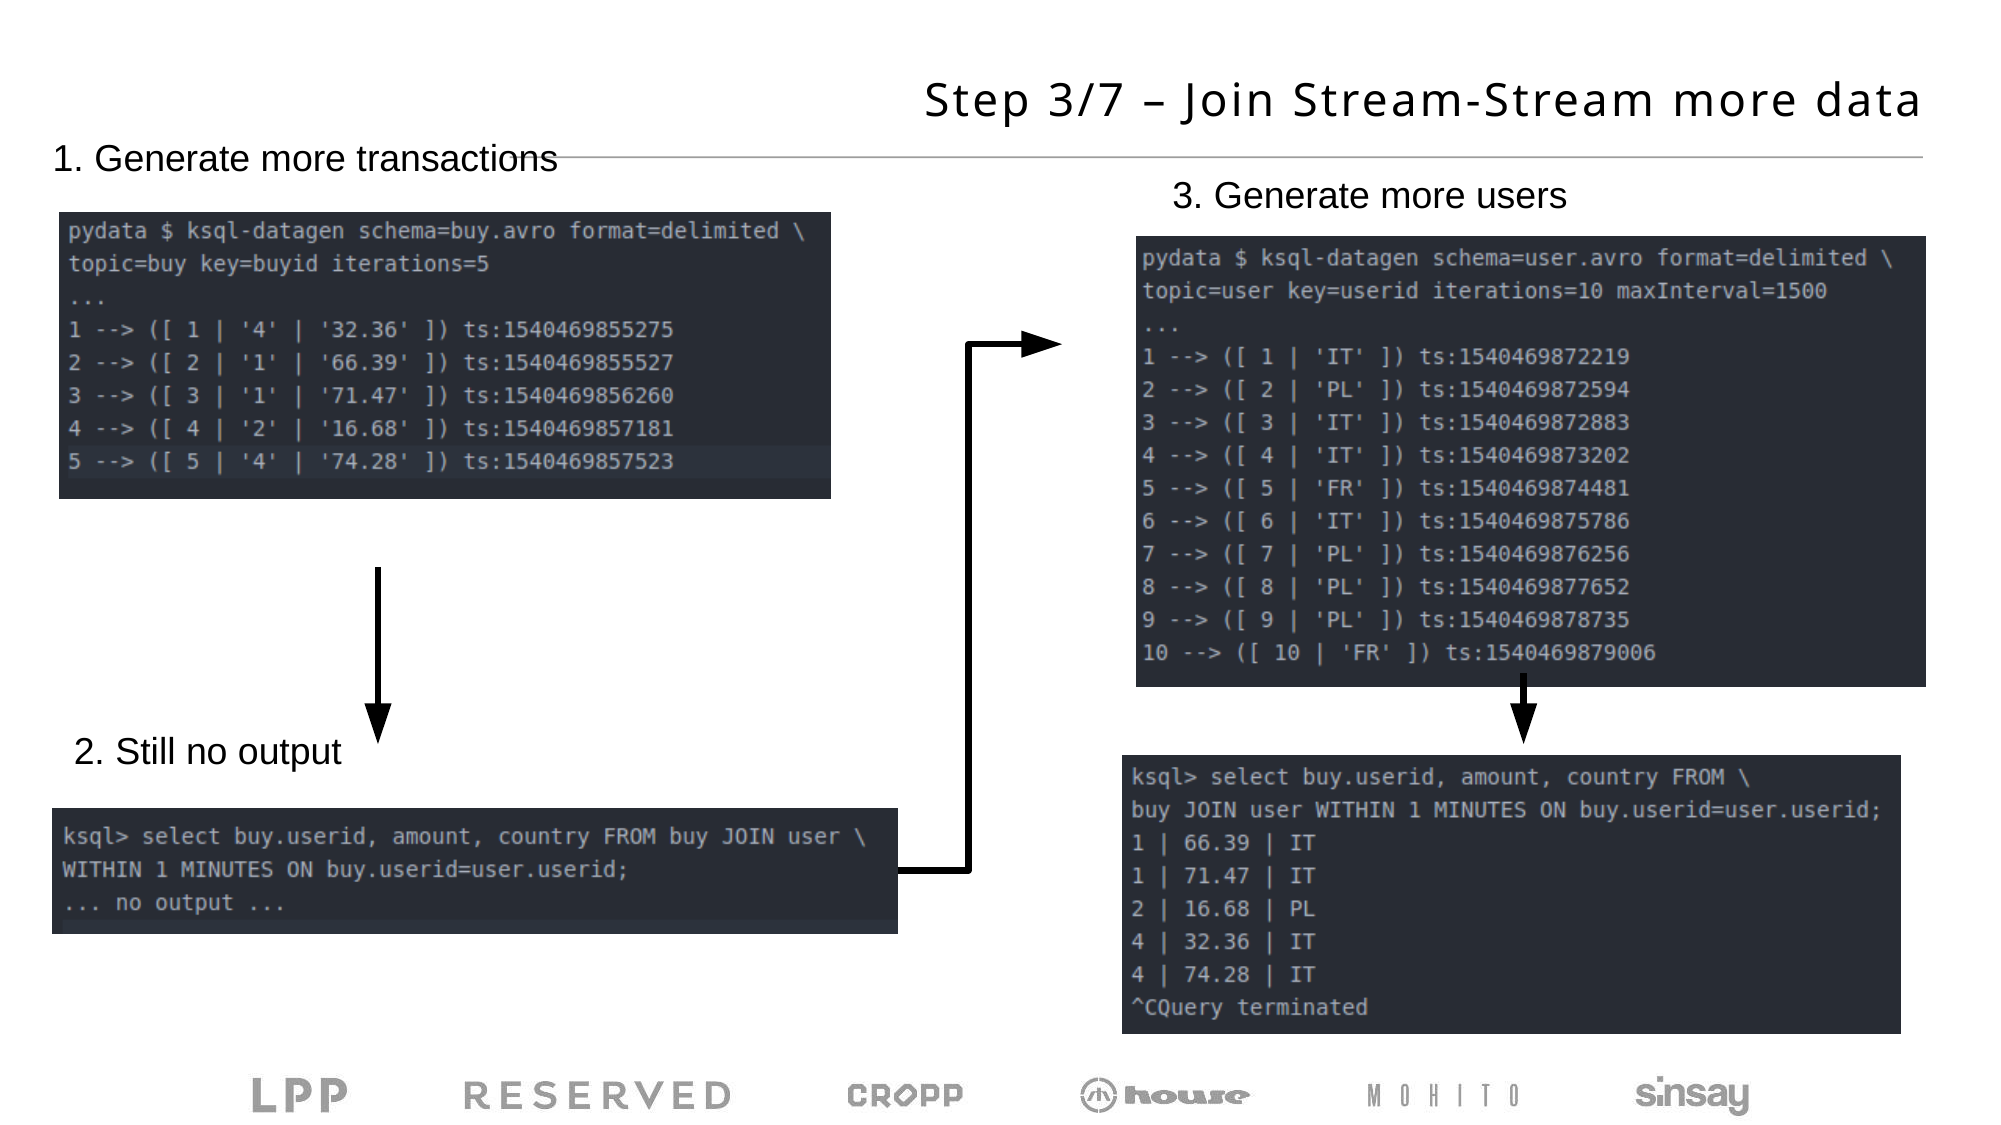

# Step 3/7 – Join Stream-Stream more data
1. Generate more transactions
3. Generate more users
2. Still no output